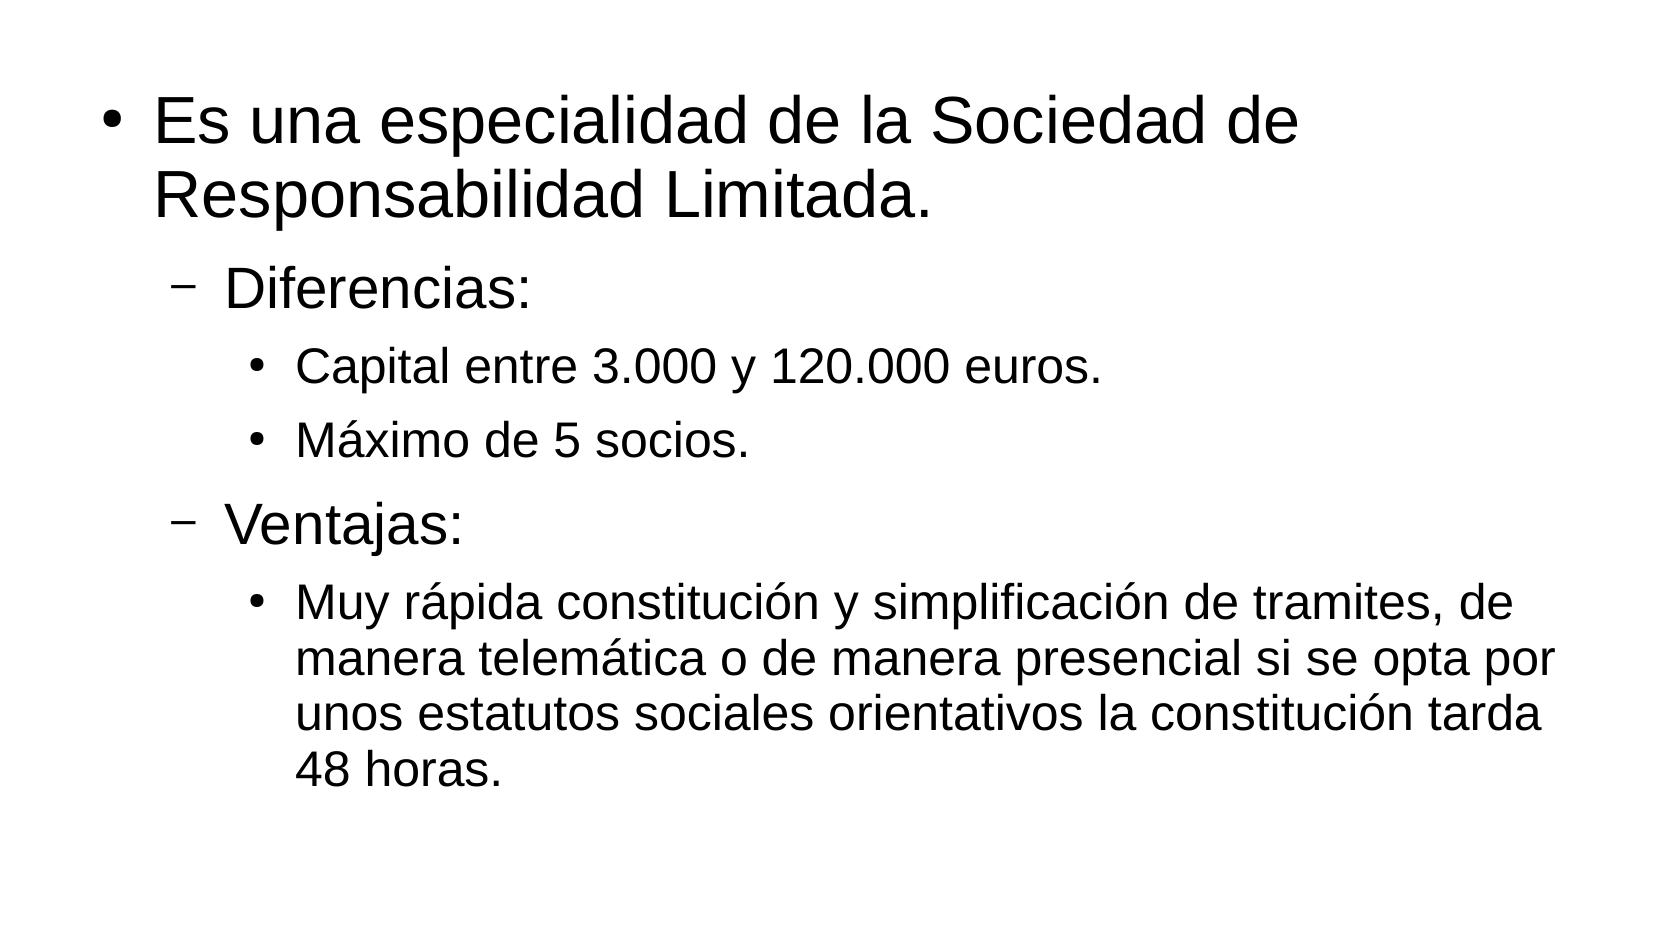

# Es una especialidad de la Sociedad de Responsabilidad Limitada.
Diferencias:
Capital entre 3.000 y 120.000 euros.
Máximo de 5 socios.
Ventajas:
Muy rápida constitución y simplificación de tramites, de manera telemática o de manera presencial si se opta por unos estatutos sociales orientativos la constitución tarda 48 horas.